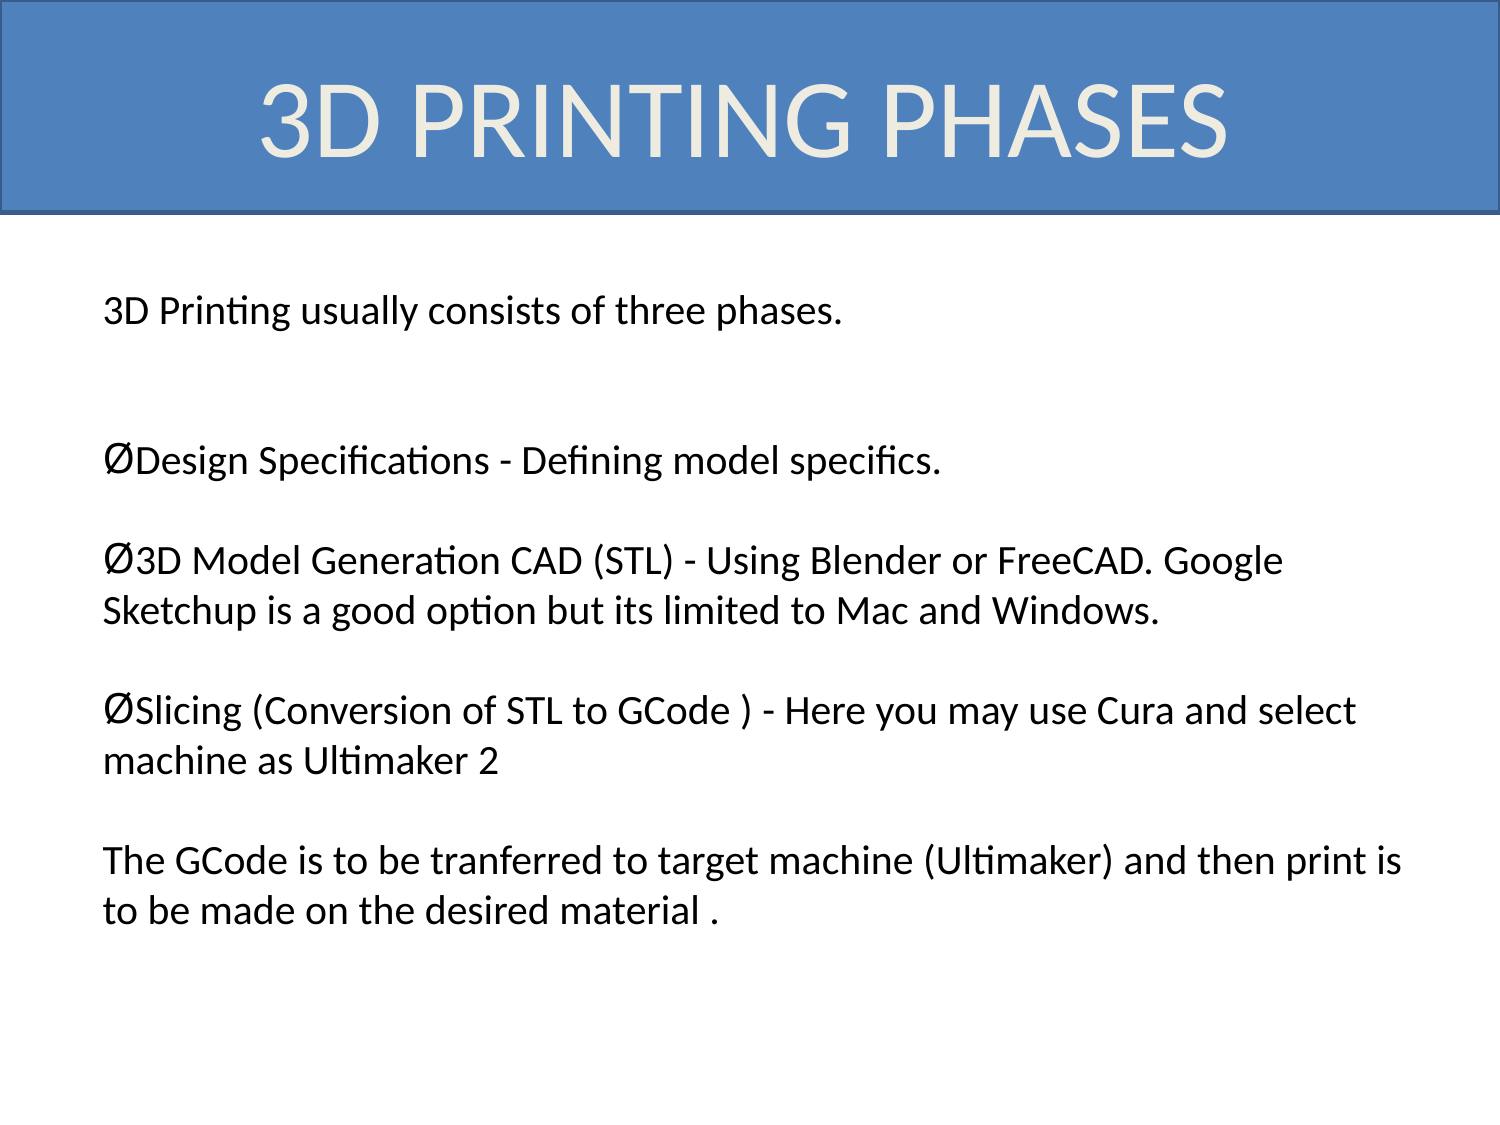

3D PRINTING PHASES
intro1
3D Printing usually consists of three phases.
Design Specifications - Defining model specifics.
3D Model Generation CAD (STL) - Using Blender or FreeCAD. Google Sketchup is a good option but its limited to Mac and Windows.
Slicing (Conversion of STL to GCode ) - Here you may use Cura and select machine as Ultimaker 2
The GCode is to be tranferred to target machine (Ultimaker) and then print is to be made on the desired material .